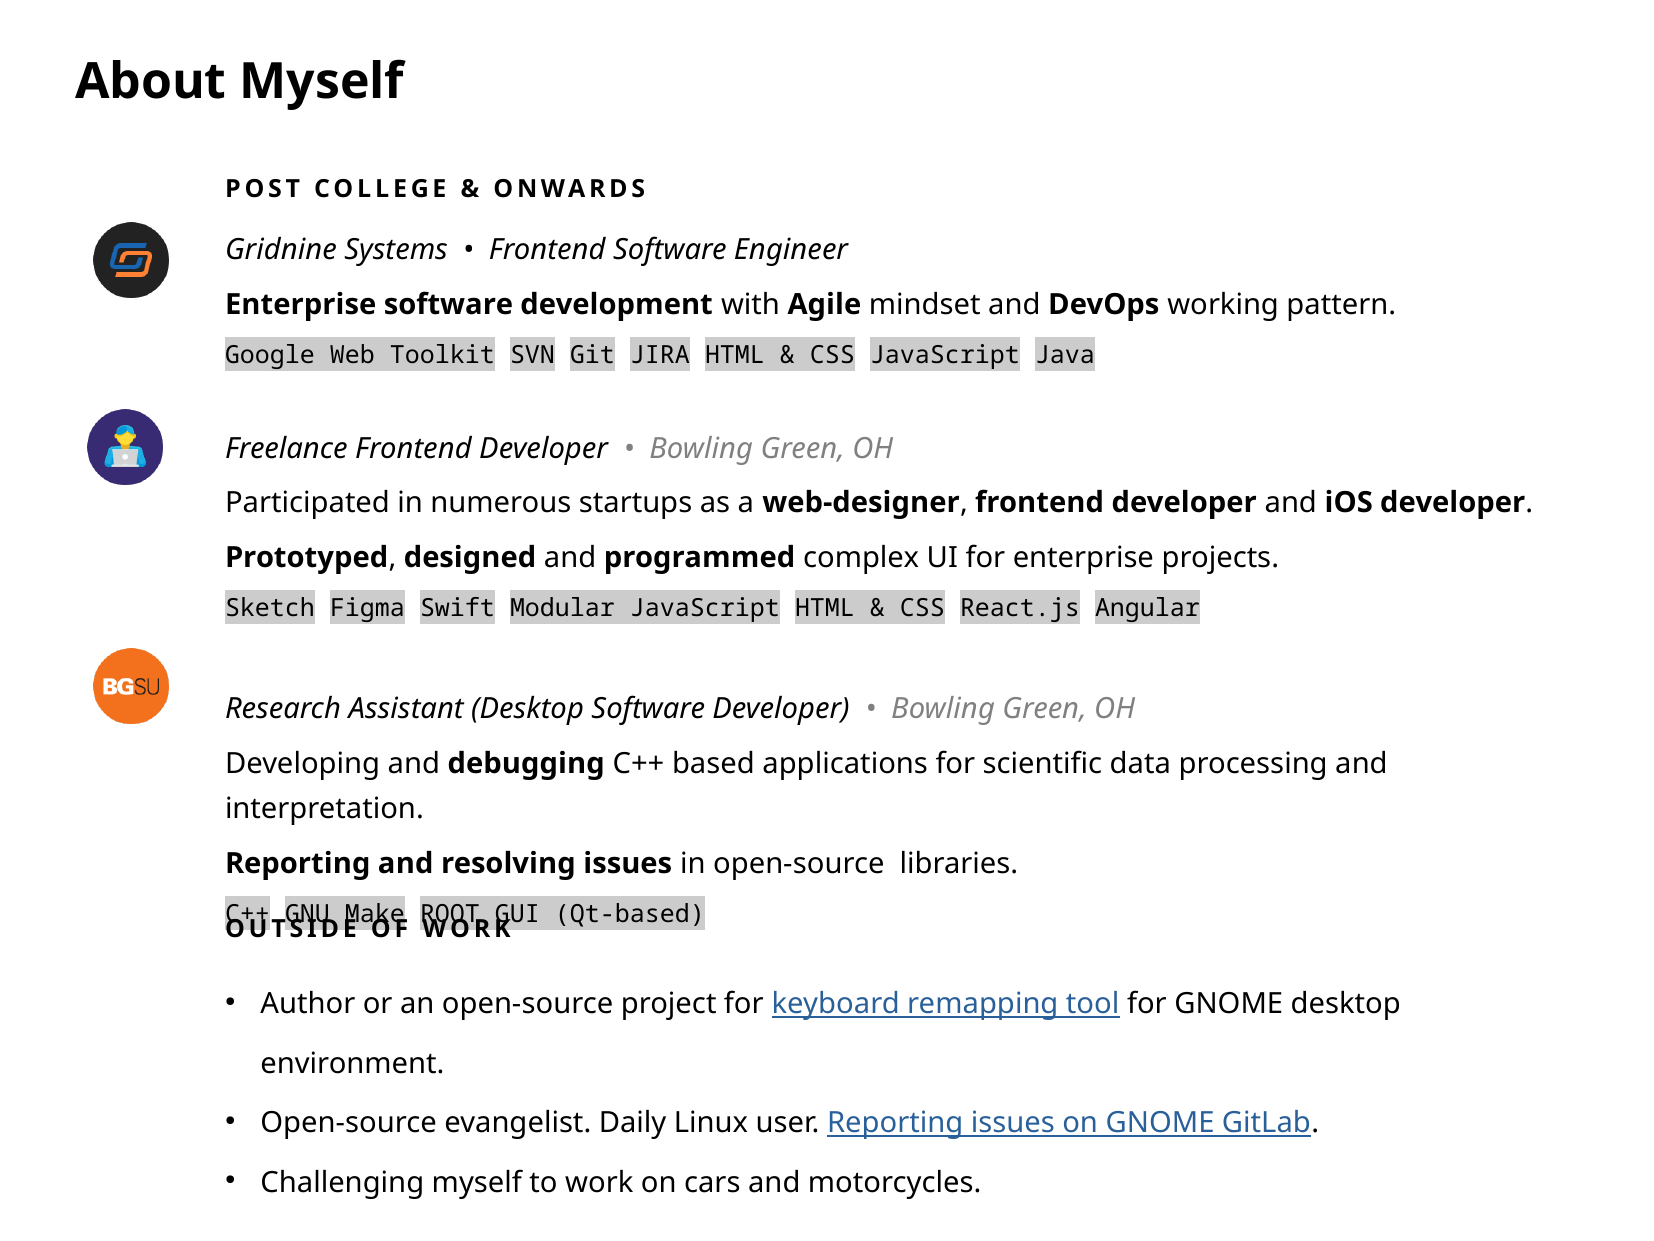

About Myself
POST COLLEGE & ONWARDS
Gridnine Systems • Frontend Software Engineer
Enterprise software development with Agile mindset and DevOps working pattern.
Google Web Toolkit SVN Git JIRA HTML & CSS JavaScript Java
Freelance Frontend Developer • Bowling Green, OH
Participated in numerous startups as a web-designer, frontend developer and iOS developer.
Prototyped, designed and programmed complex UI for enterprise projects.
Sketch Figma Swift Modular JavaScript HTML & CSS React.js Angular
Research Assistant (Desktop Software Developer) • Bowling Green, OH
Developing and debugging C++ based applications for scientific data processing and interpretation.
Reporting and resolving issues in open-source libraries.
C++ GNU Make ROOT GUI (Qt-based)
OUTSIDE OF WORK
Author or an open-source project for keyboard remapping tool for GNOME desktop environment.
Open-source evangelist. Daily Linux user. Reporting issues on GNOME GitLab.
Challenging myself to work on cars and motorcycles.